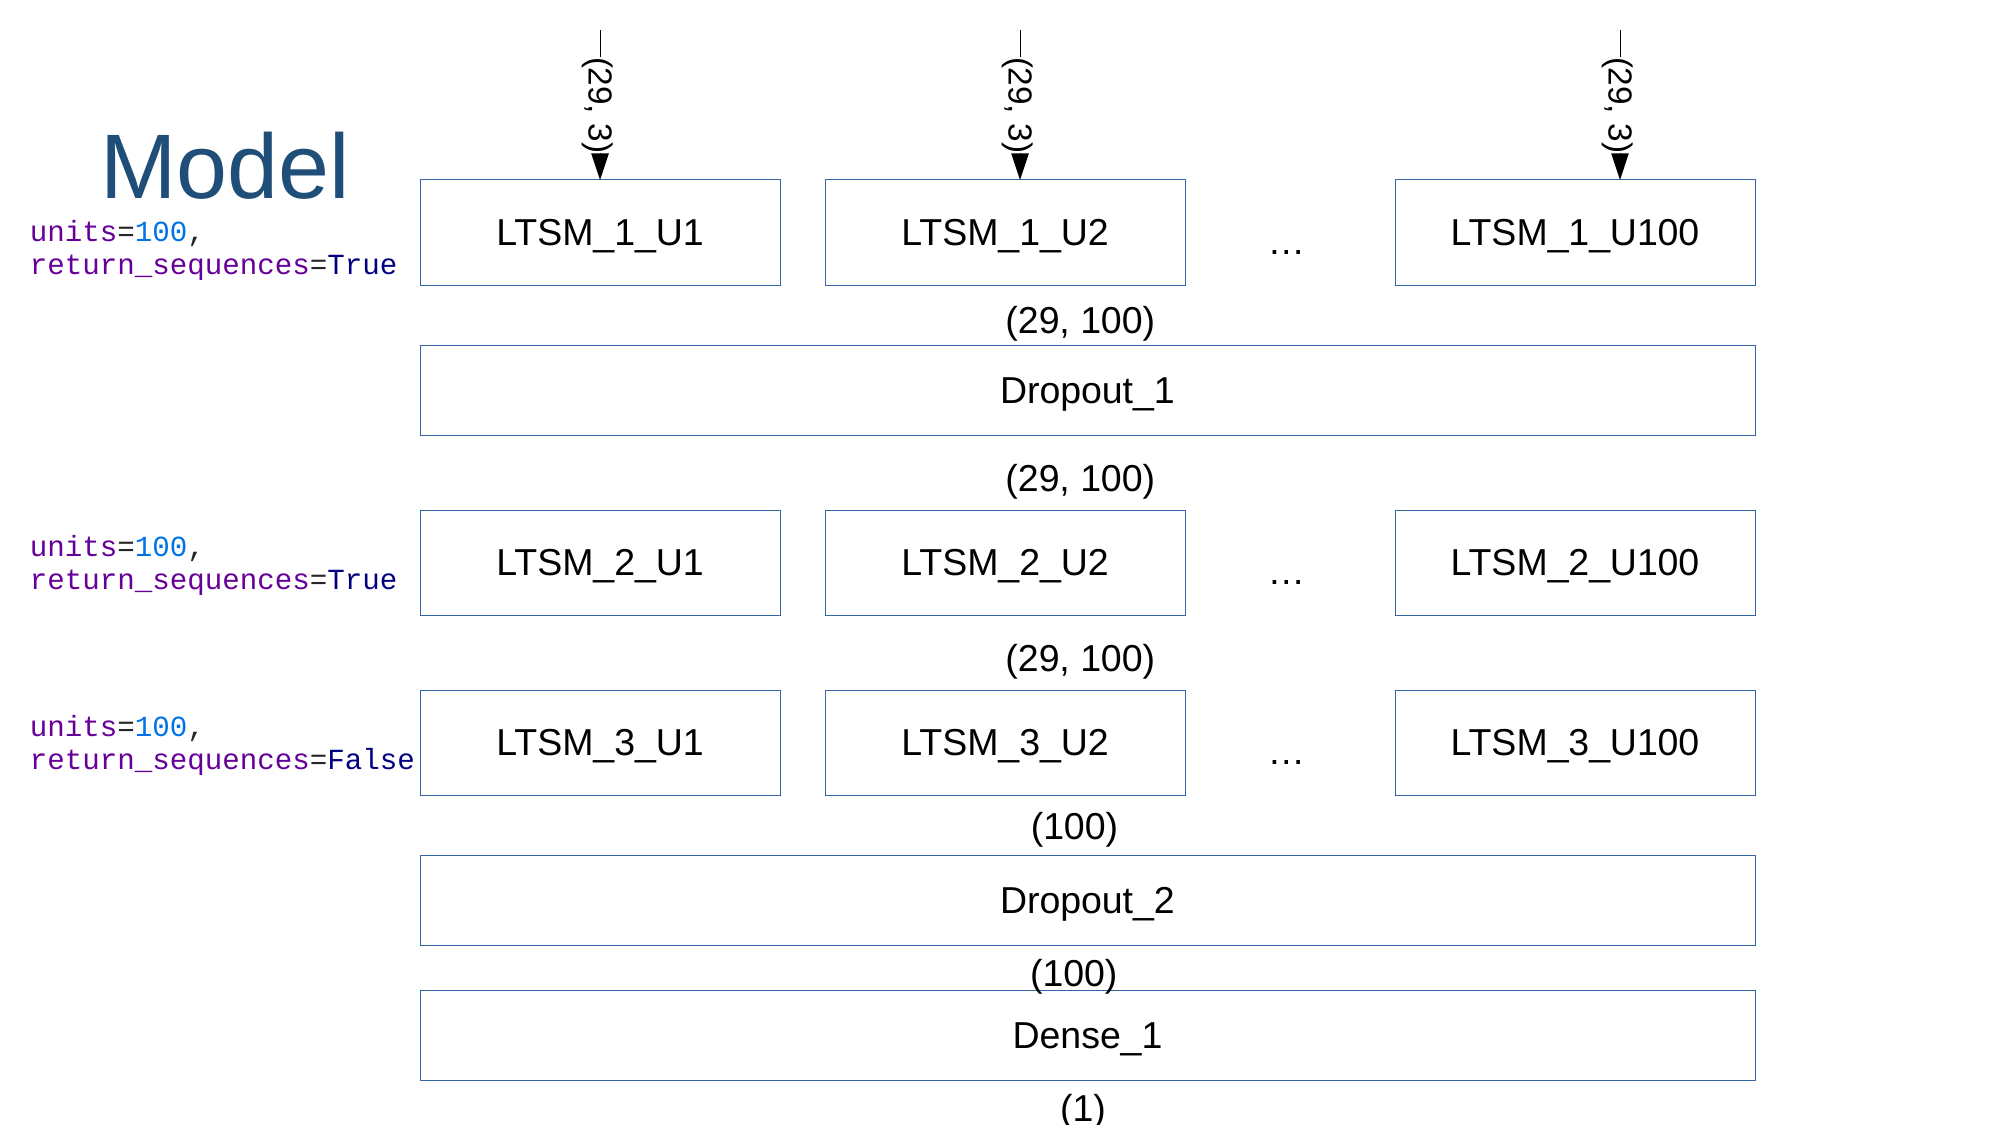

(29, 3)
(29, 3)
(29, 3)
# Model
LTSM_1_U1
LTSM_1_U2
LTSM_1_U100
units=100, return_sequences=True
…
(29, 100)
Dropout_1
(29, 100)
LTSM_2_U1
LTSM_2_U2
LTSM_2_U100
units=100, return_sequences=True
…
(29, 100)
LTSM_3_U1
LTSM_3_U2
LTSM_3_U100
units=100, return_sequences=False
…
 (100)
Dropout_2
 (100)
Dense_1
 (1)